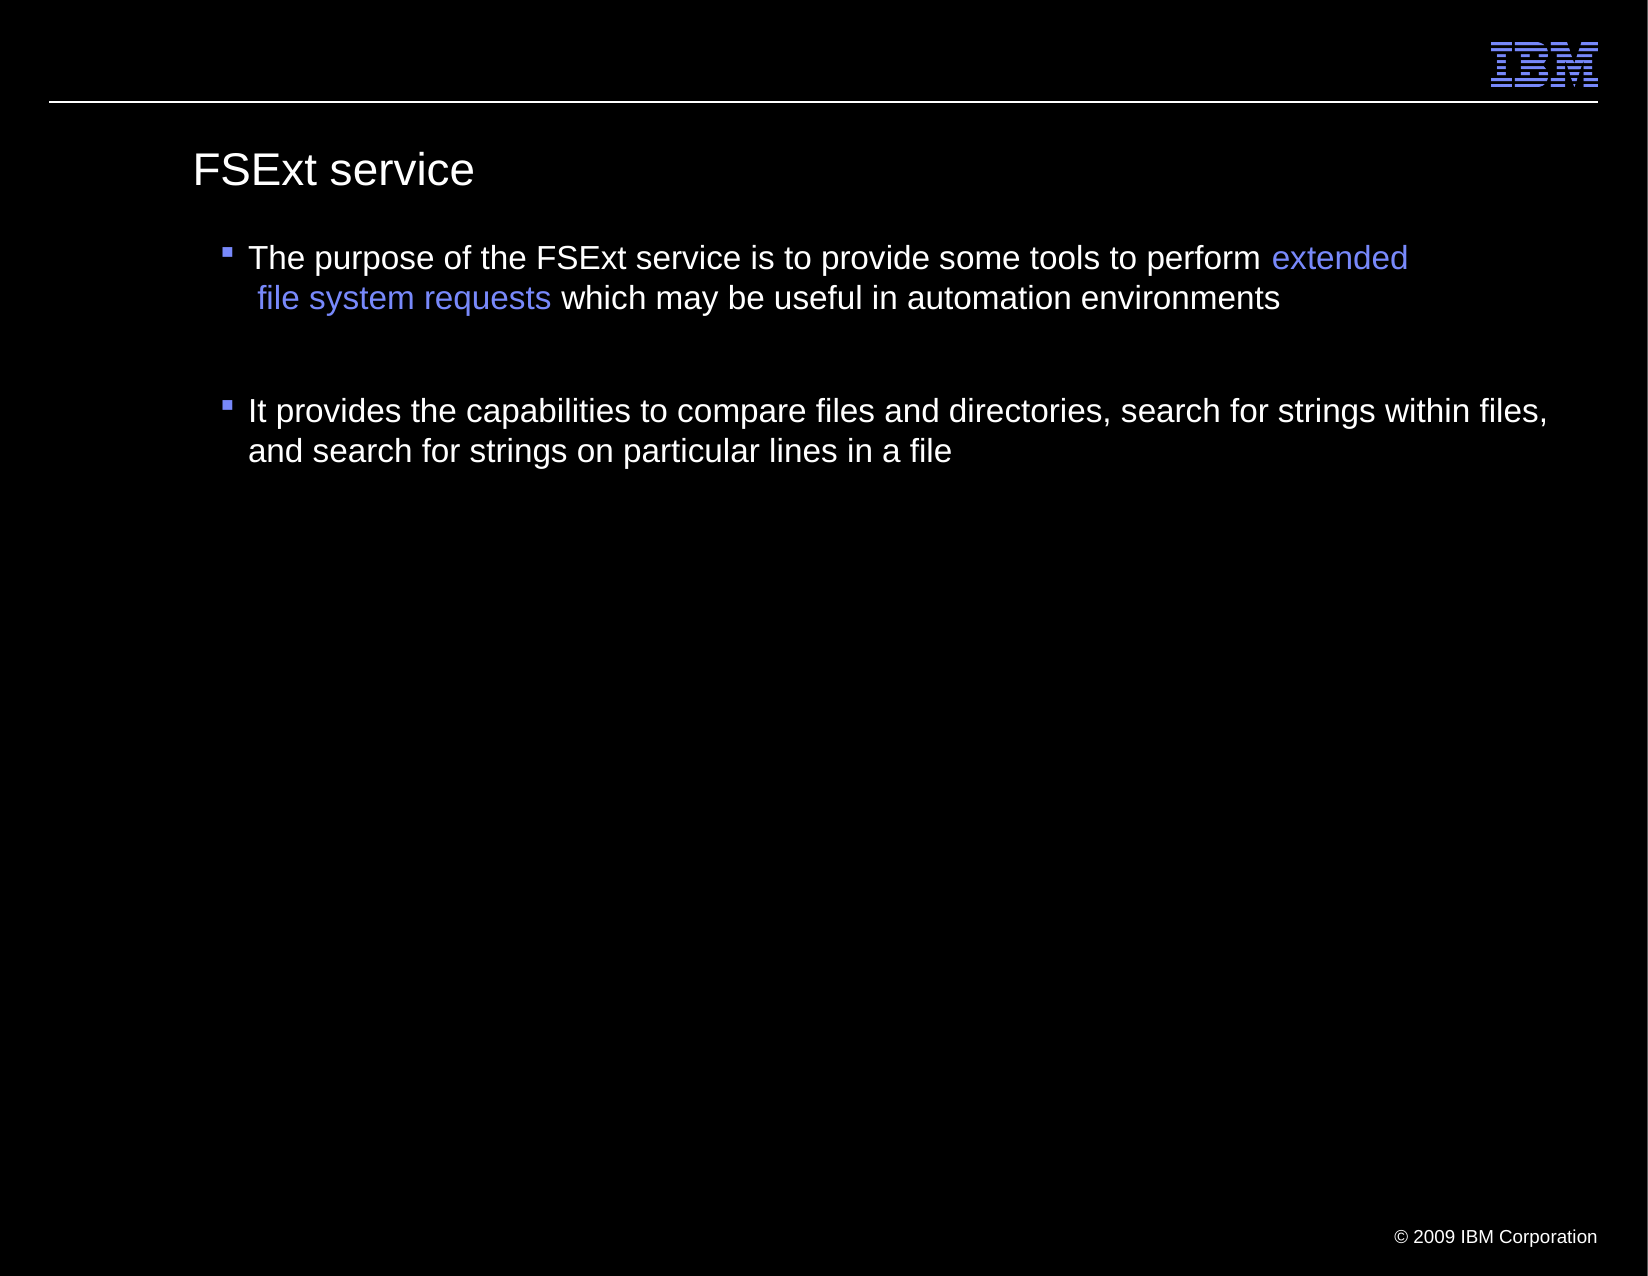

# FSExt service
The purpose of the FSExt service is to provide some tools to perform extended
 file system requests which may be useful in automation environments
It provides the capabilities to compare files and directories, search for strings within files, and search for strings on particular lines in a file